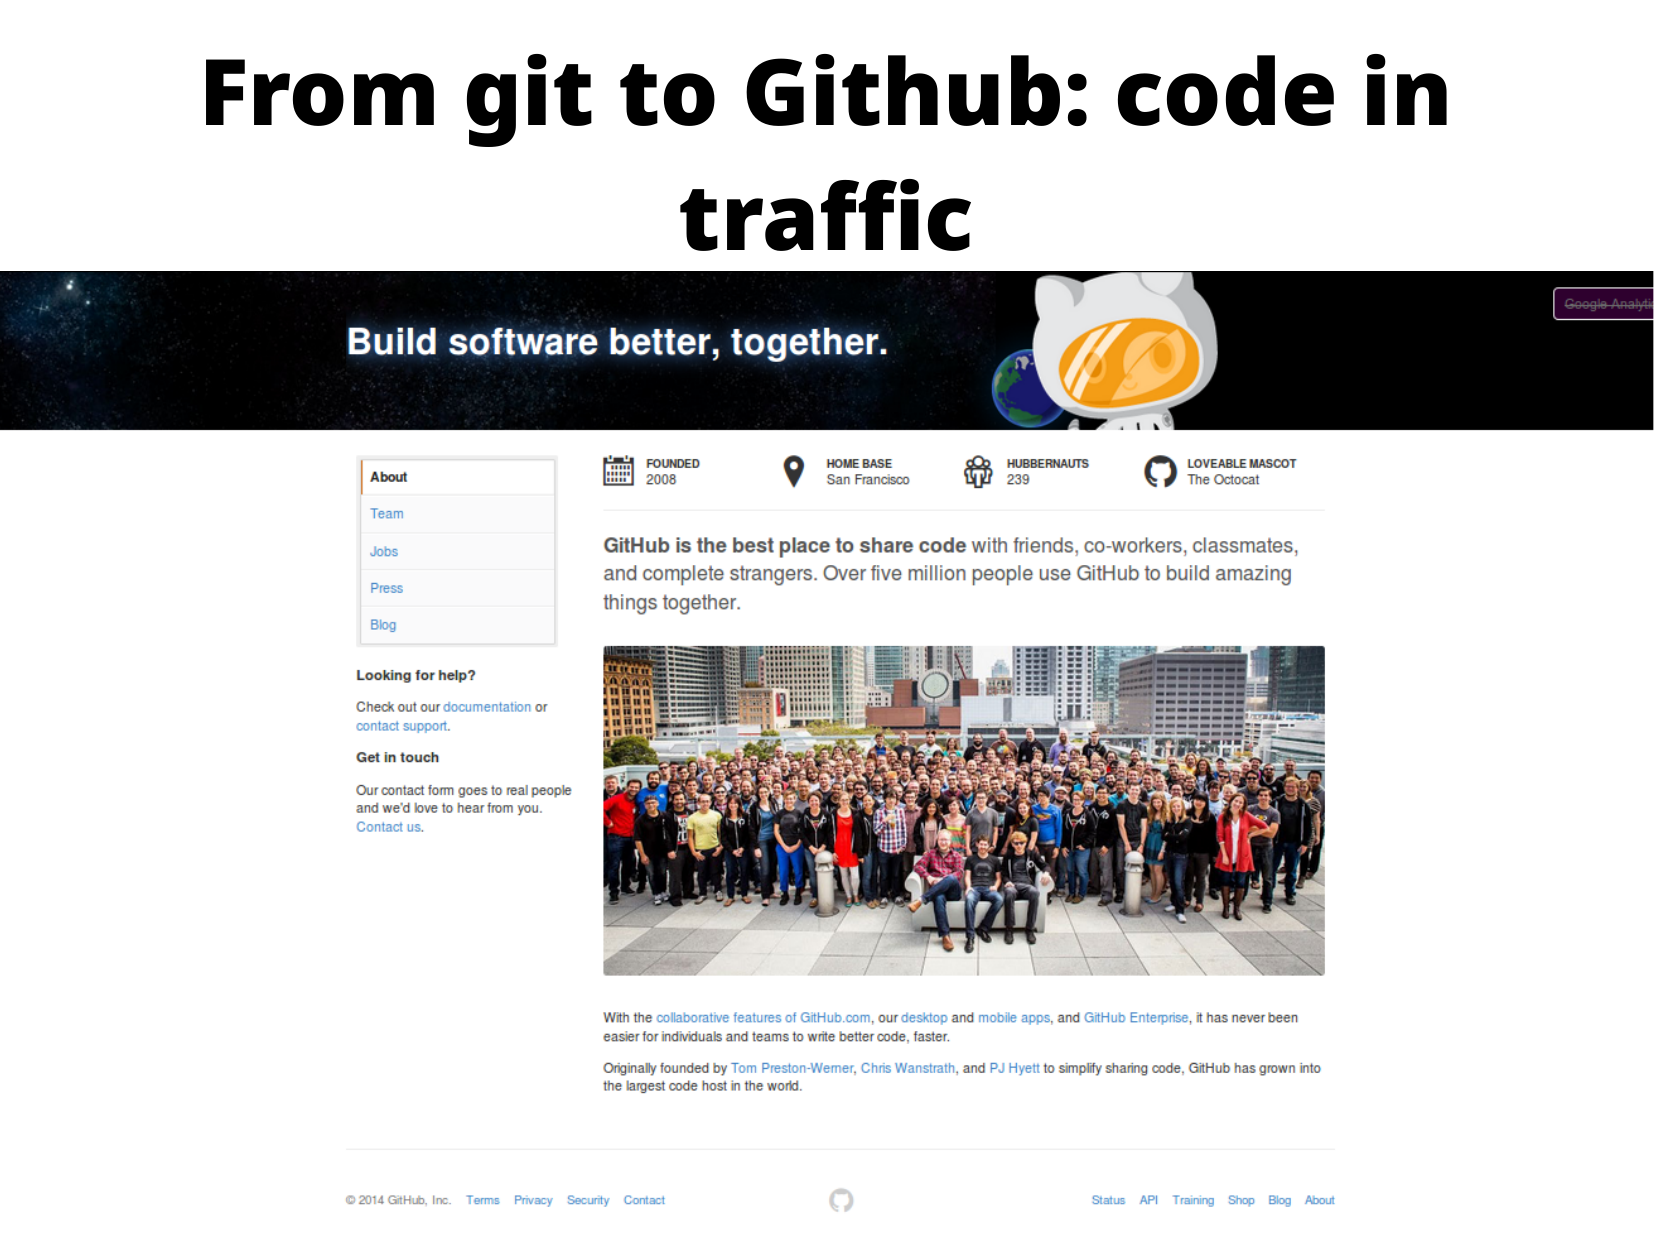

# From git to Github: code in traffic